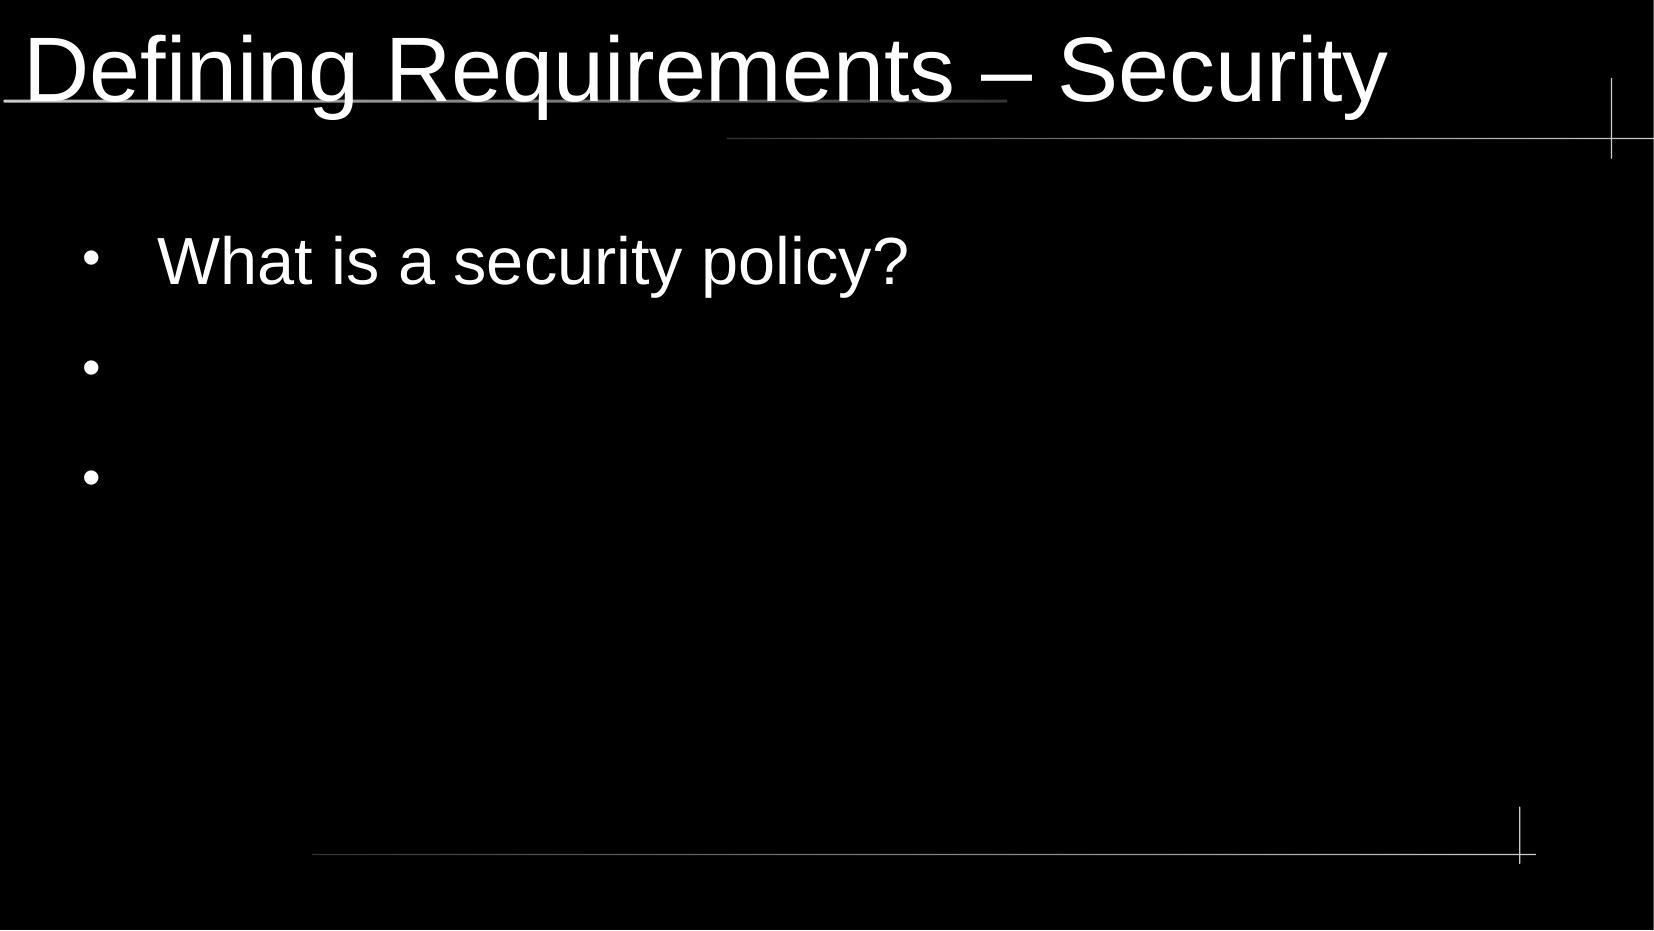

# Defining Requirements – Security
What is a security policy?